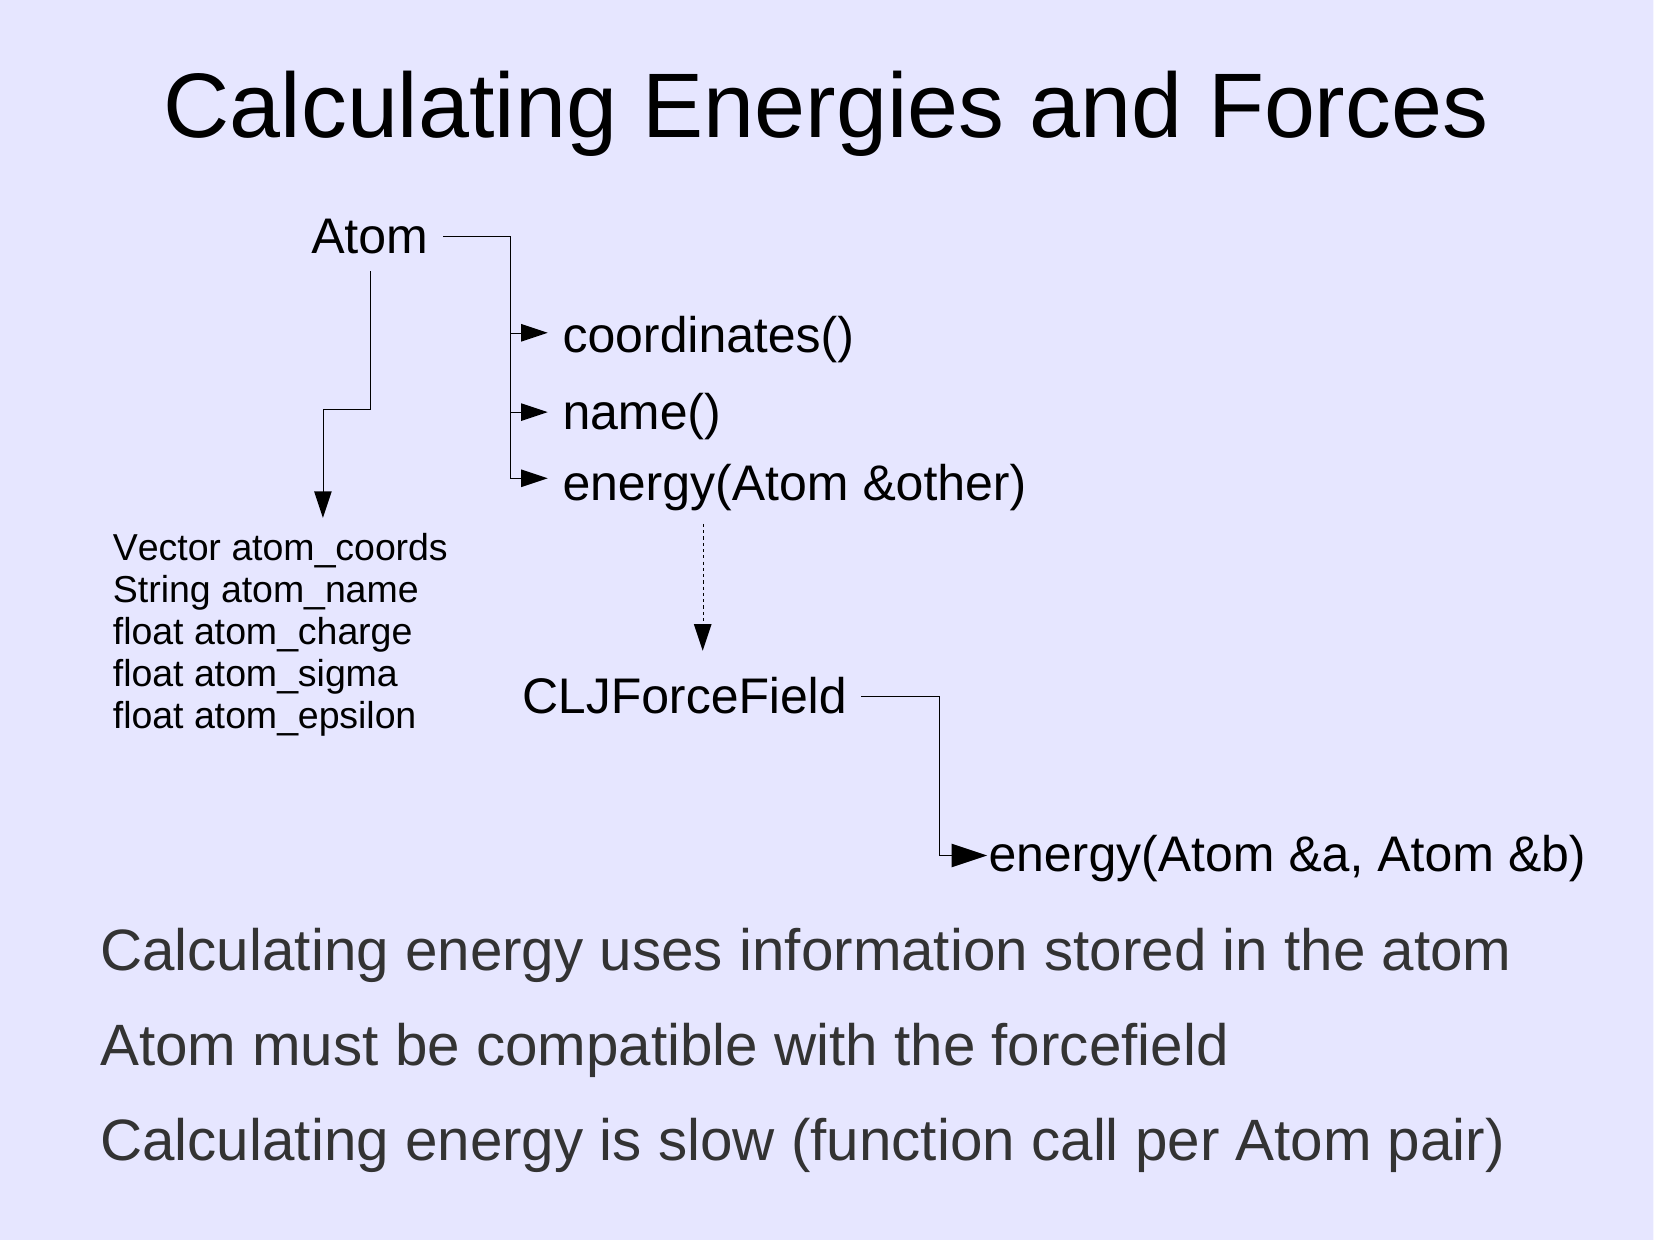

# Calculating Energies and Forces
Atom
coordinates()
name()
energy(Atom &other)
Vector atom_coords
String atom_name
float atom_charge
float atom_sigma
float atom_epsilon
CLJForceField
energy(Atom &a, Atom &b)
Calculating energy uses information stored in the atom
Atom must be compatible with the forcefield
Calculating energy is slow (function call per Atom pair)